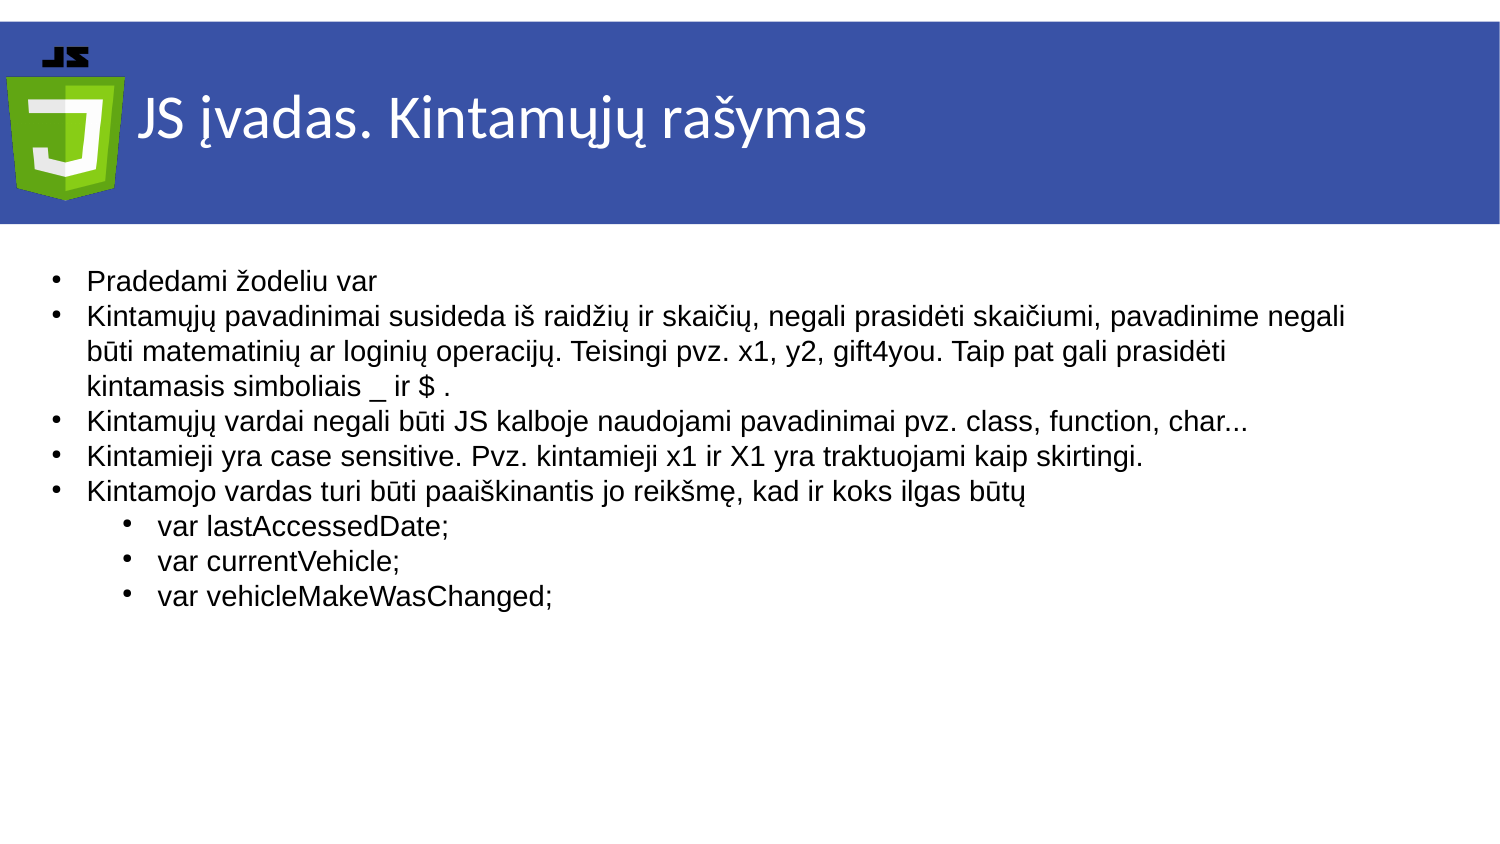

# JS įvadas. Kintamųjų rašymas
Pradedami žodeliu var
Kintamųjų pavadinimai susideda iš raidžių ir skaičių, negali prasidėti skaičiumi, pavadinime negali būti matematinių ar loginių operacijų. Teisingi pvz. x1, y2, gift4you. Taip pat gali prasidėti kintamasis simboliais _ ir $ .
Kintamųjų vardai negali būti JS kalboje naudojami pavadinimai pvz. class, function, char...
Kintamieji yra case sensitive. Pvz. kintamieji x1 ir X1 yra traktuojami kaip skirtingi.
Kintamojo vardas turi būti paaiškinantis jo reikšmę, kad ir koks ilgas būtų
var lastAccessedDate;
var currentVehicle;
var vehicleMakeWasChanged;